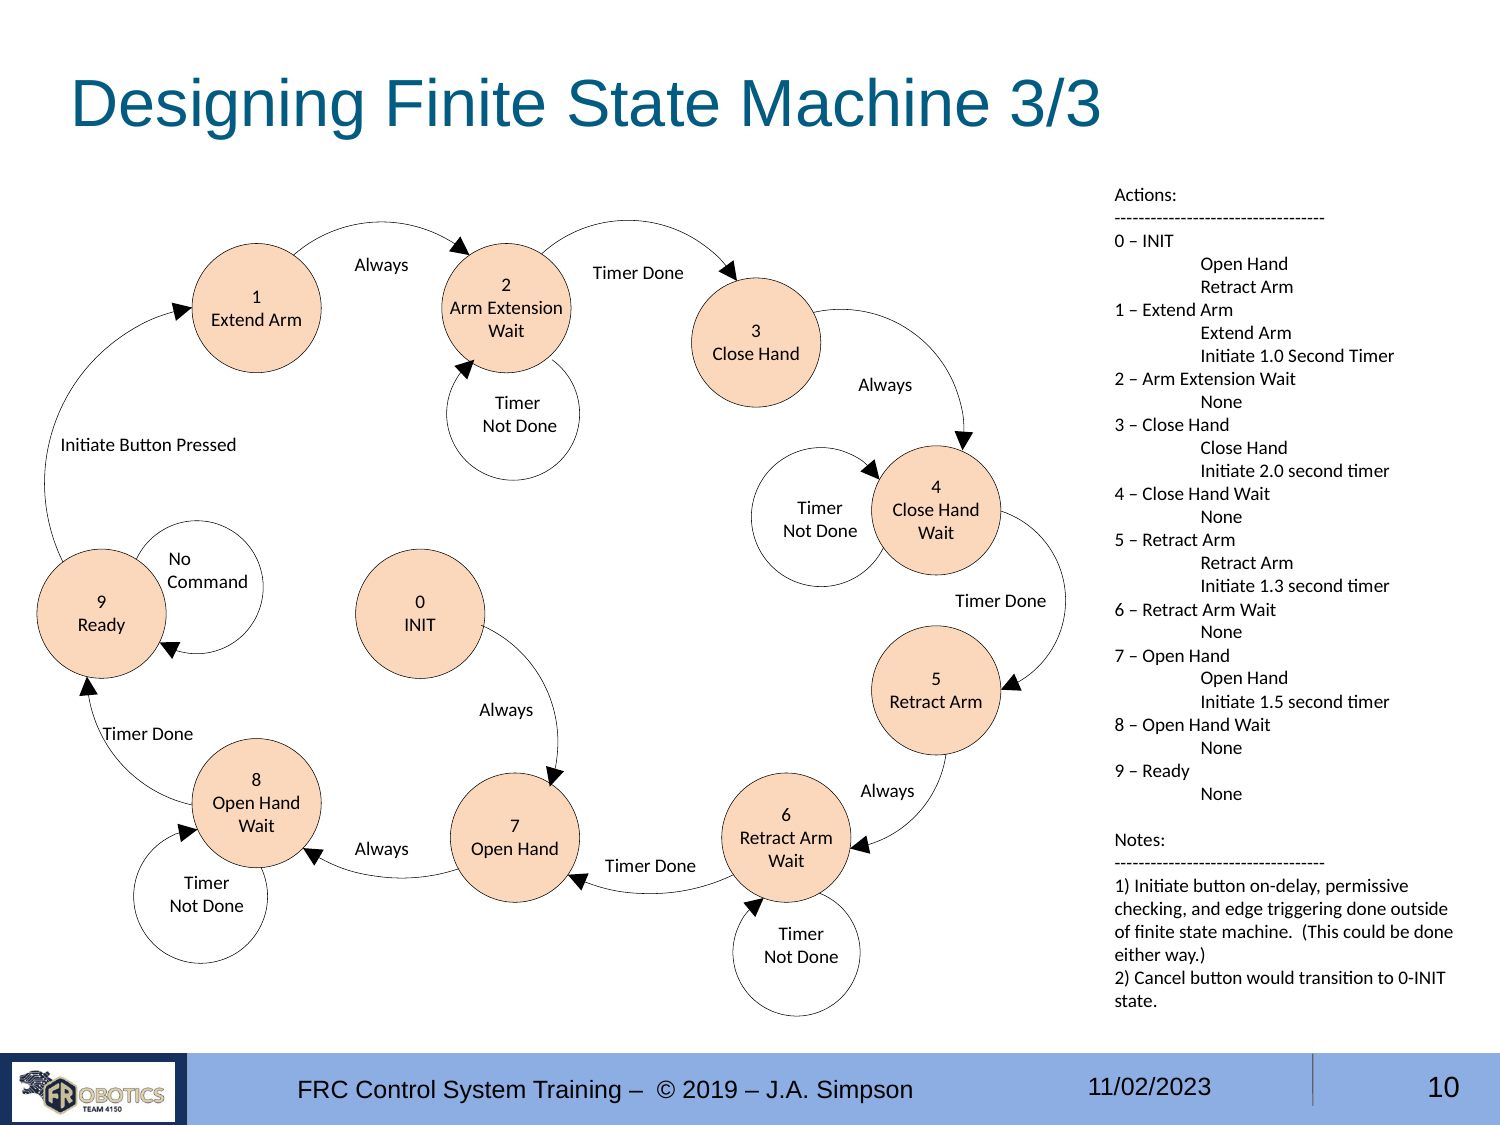

# Designing Finite State Machine 3/3
11/02/2023
FRC Control System Training – © 2019 – J.A. Simpson